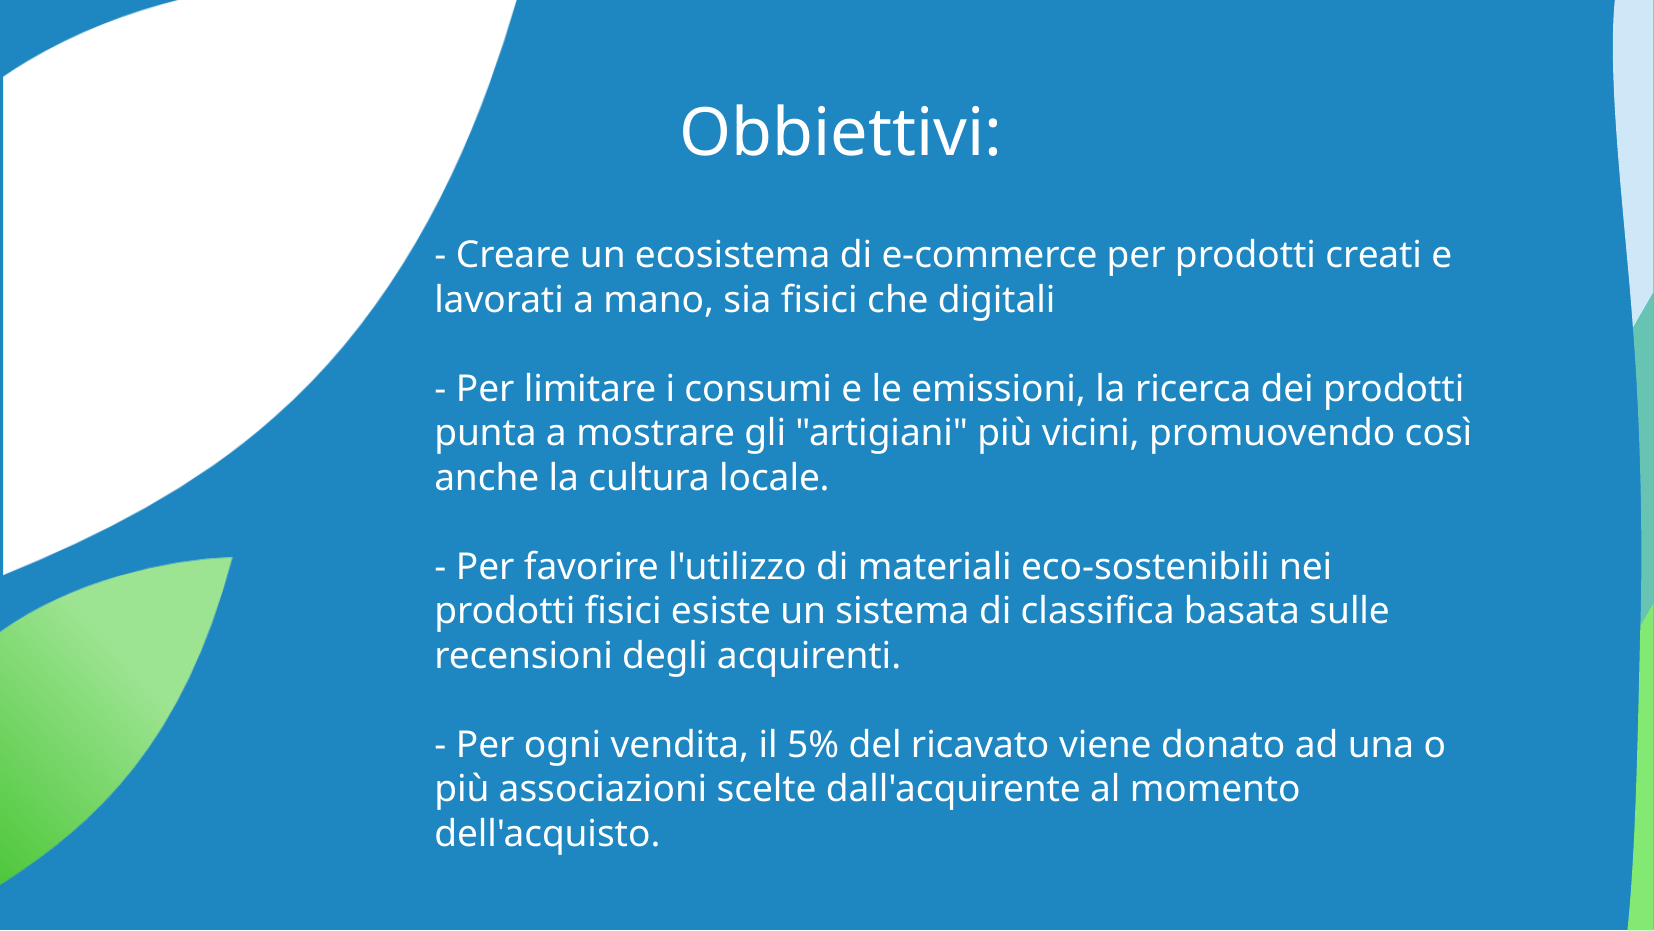

Obbiettivi:
- Creare un ecosistema di e-commerce per prodotti creati e lavorati a mano, sia fisici che digitali
- Per limitare i consumi e le emissioni, la ricerca dei prodotti punta a mostrare gli "artigiani" più vicini, promuovendo così anche la cultura locale.
- Per favorire l'utilizzo di materiali eco-sostenibili nei prodotti fisici esiste un sistema di classifica basata sulle recensioni degli acquirenti.
- Per ogni vendita, il 5% del ricavato viene donato ad una o più associazioni scelte dall'acquirente al momento dell'acquisto.